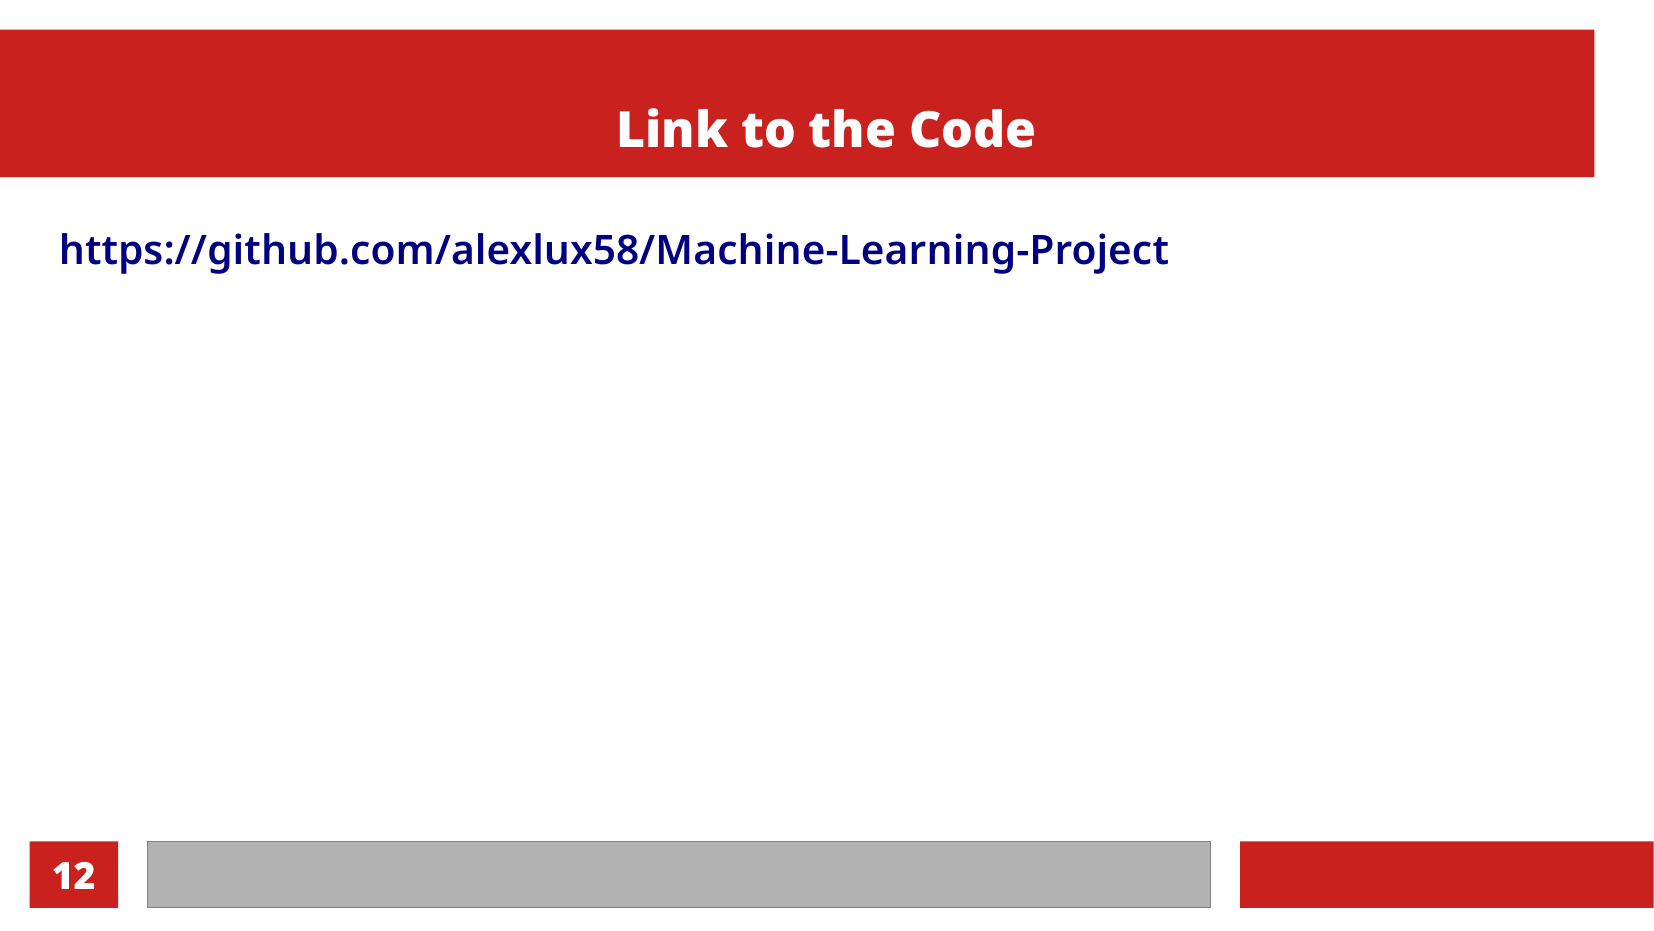

# Link to the Code
https://github.com/alexlux58/Machine-Learning-Project
12